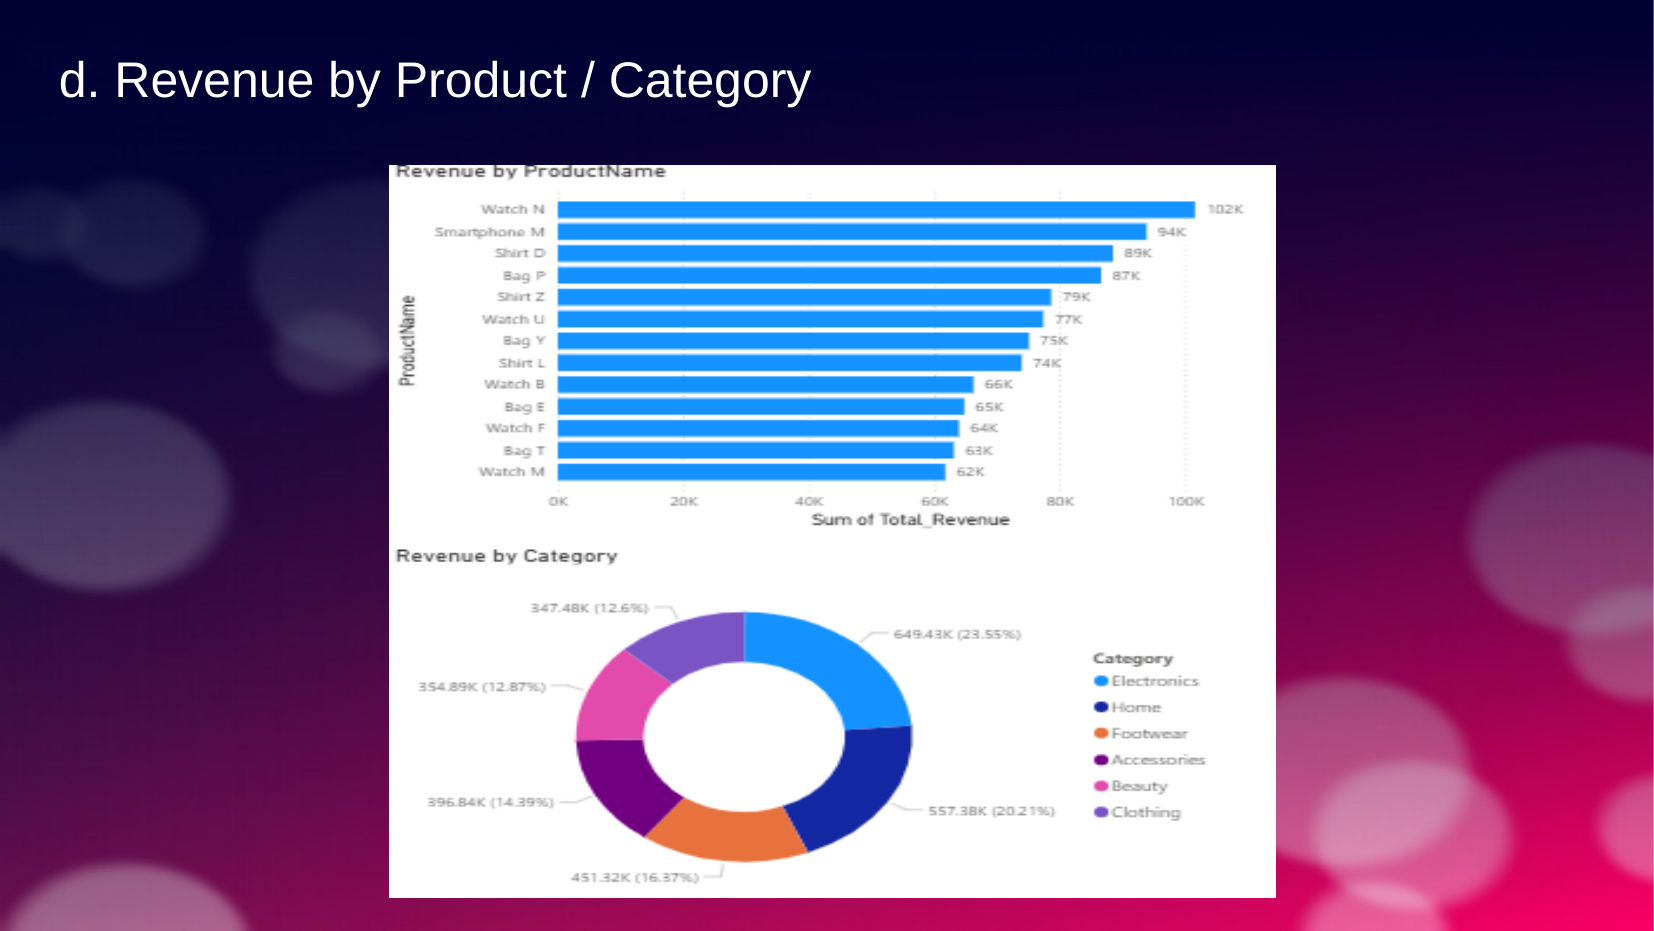

# d. Revenue by Product / Category